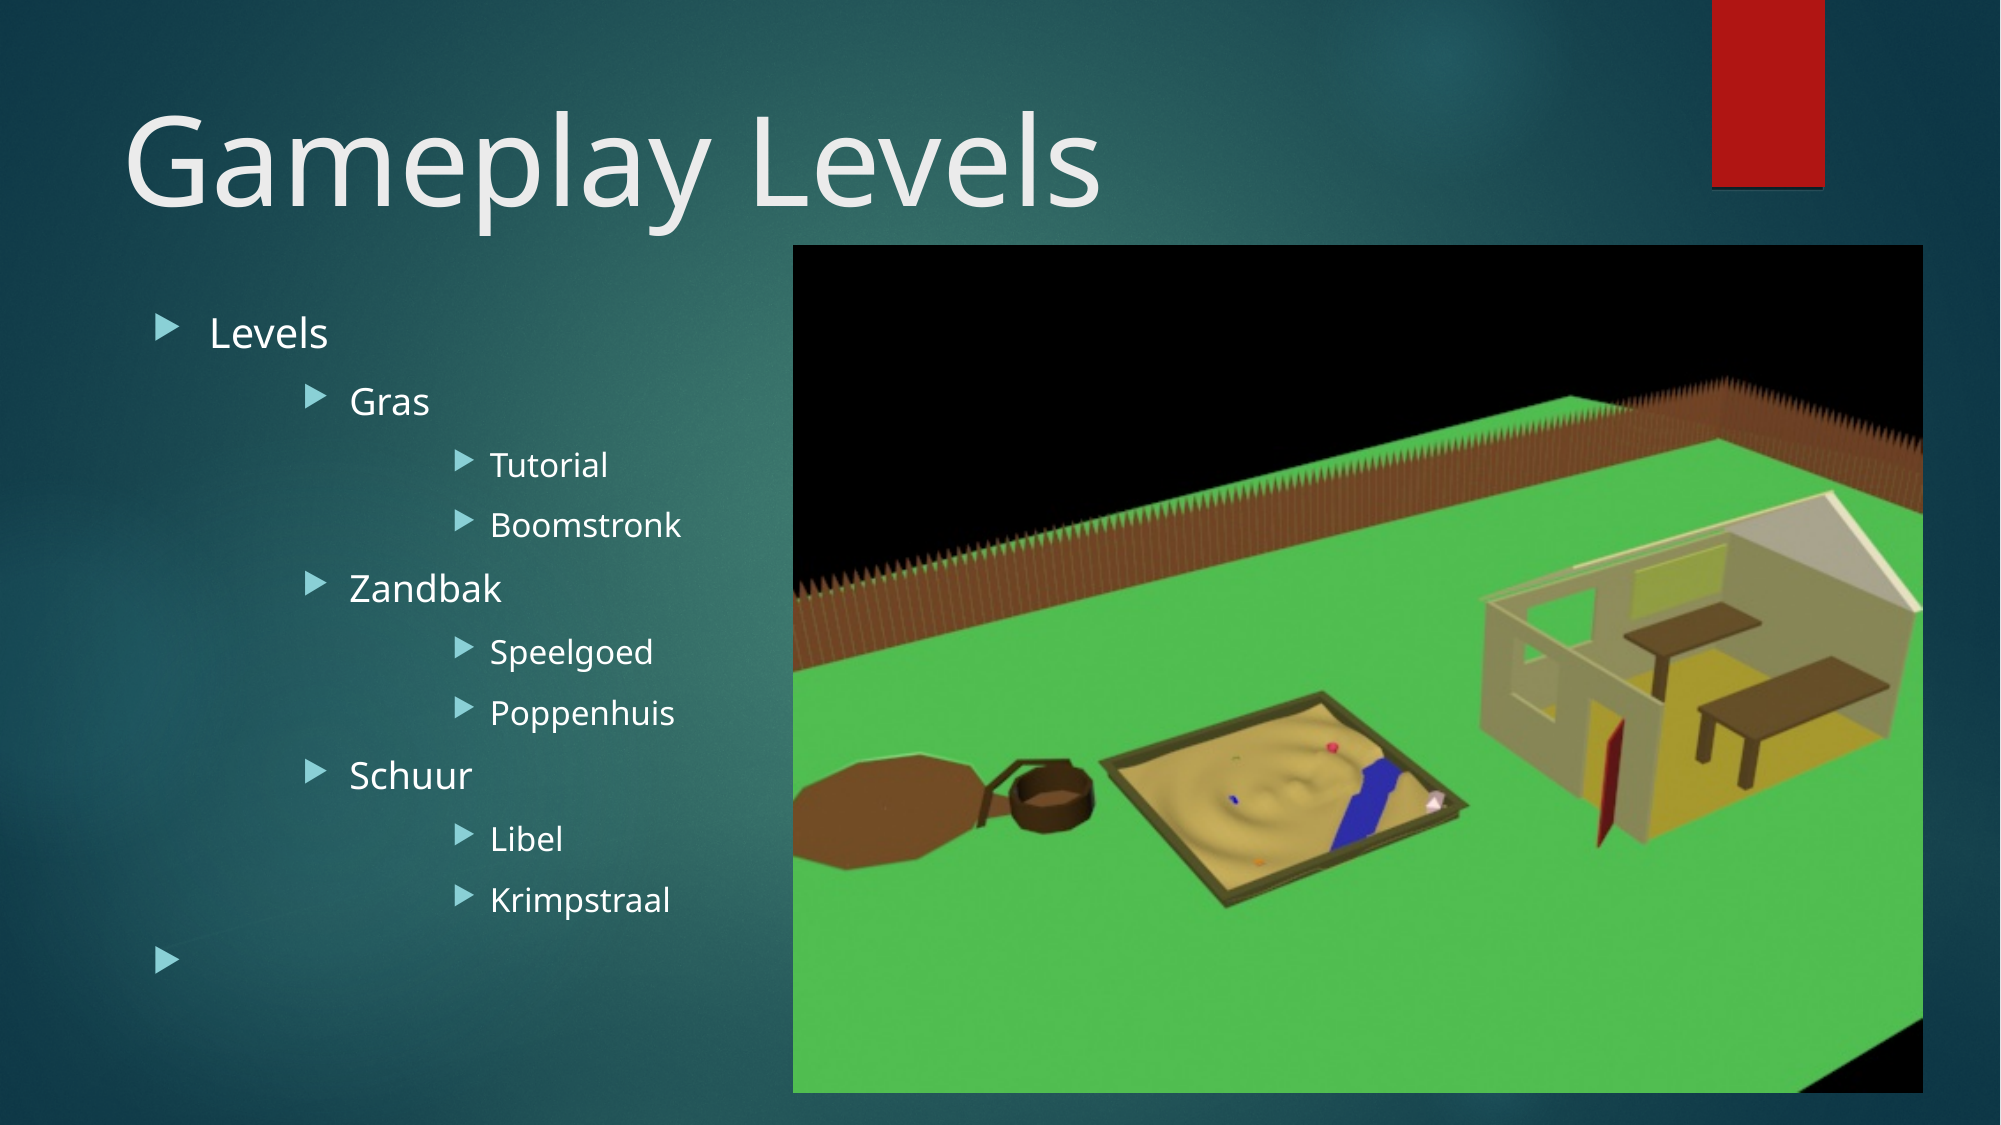

# Gameplay Levels
Levels
Gras
Tutorial
Boomstronk
Zandbak
Speelgoed
Poppenhuis
Schuur
Libel
Krimpstraal